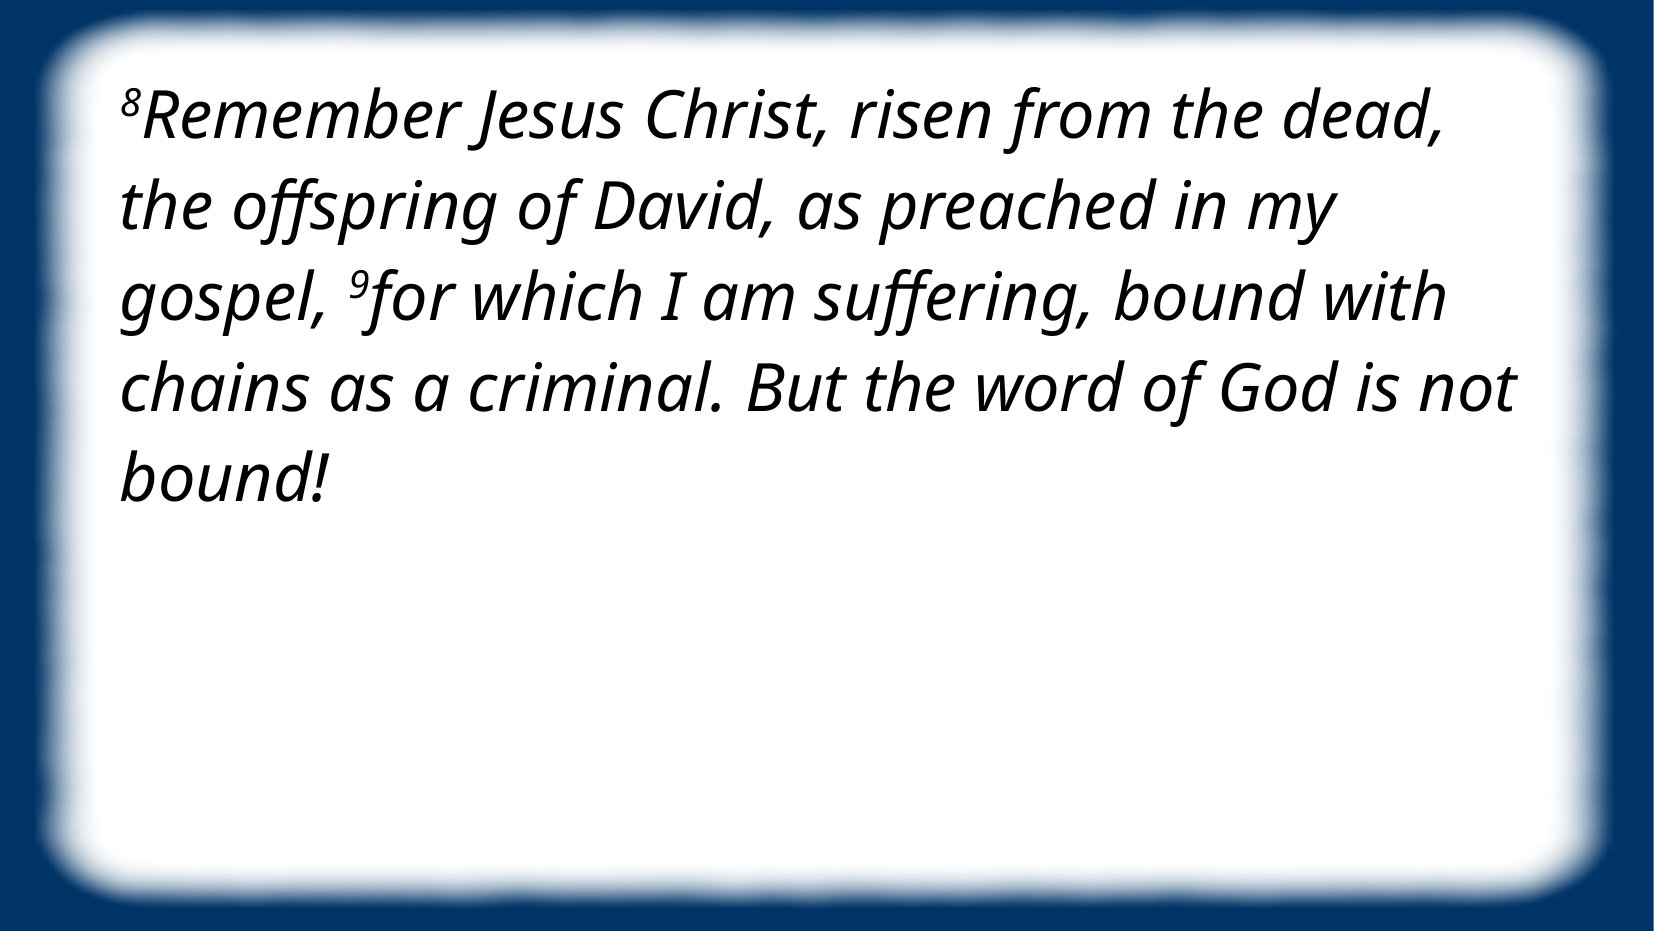

8Remember Jesus Christ, risen from the dead, the offspring of David, as preached in my gospel, 9for which I am suffering, bound with chains as a criminal. But the word of God is not bound!